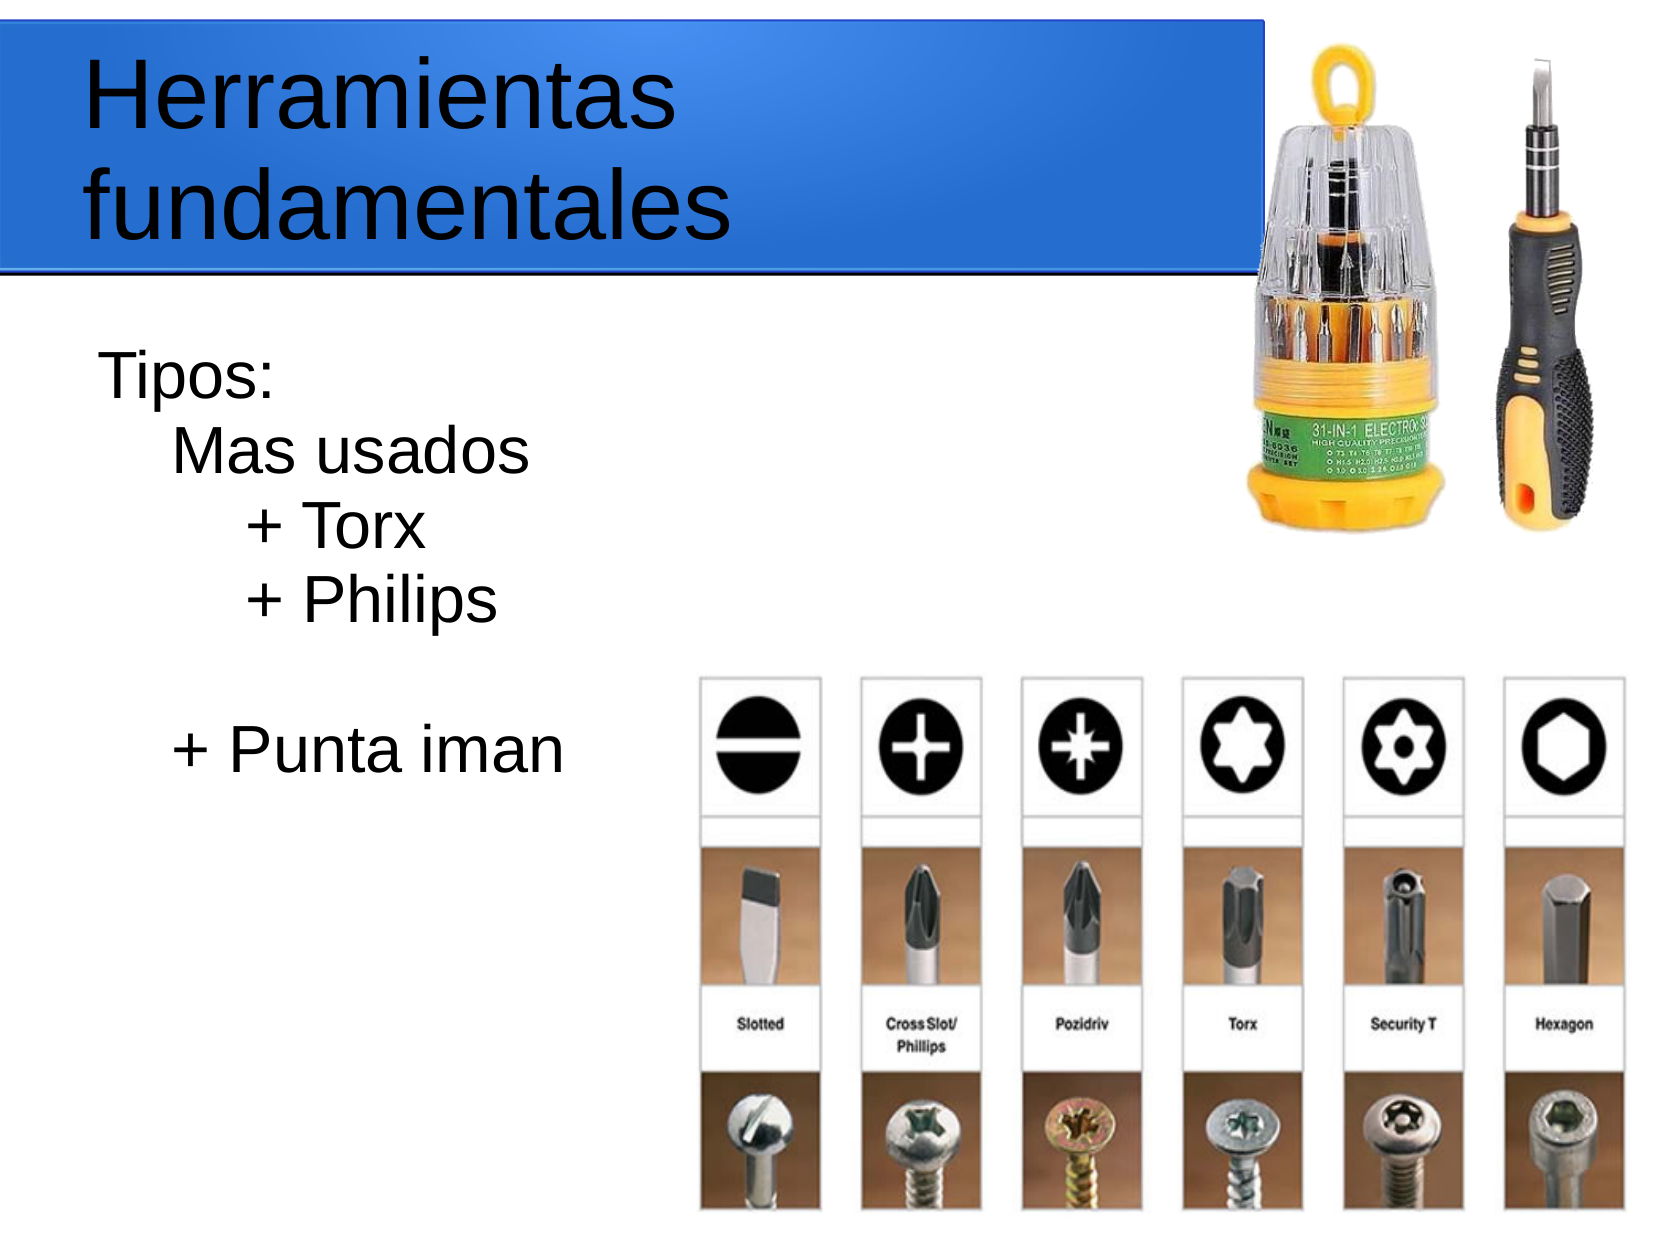

# Herramientas fundamentales
Tipos:
	Mas usados
		+ Torx
		+ Philips
	+ Punta iman